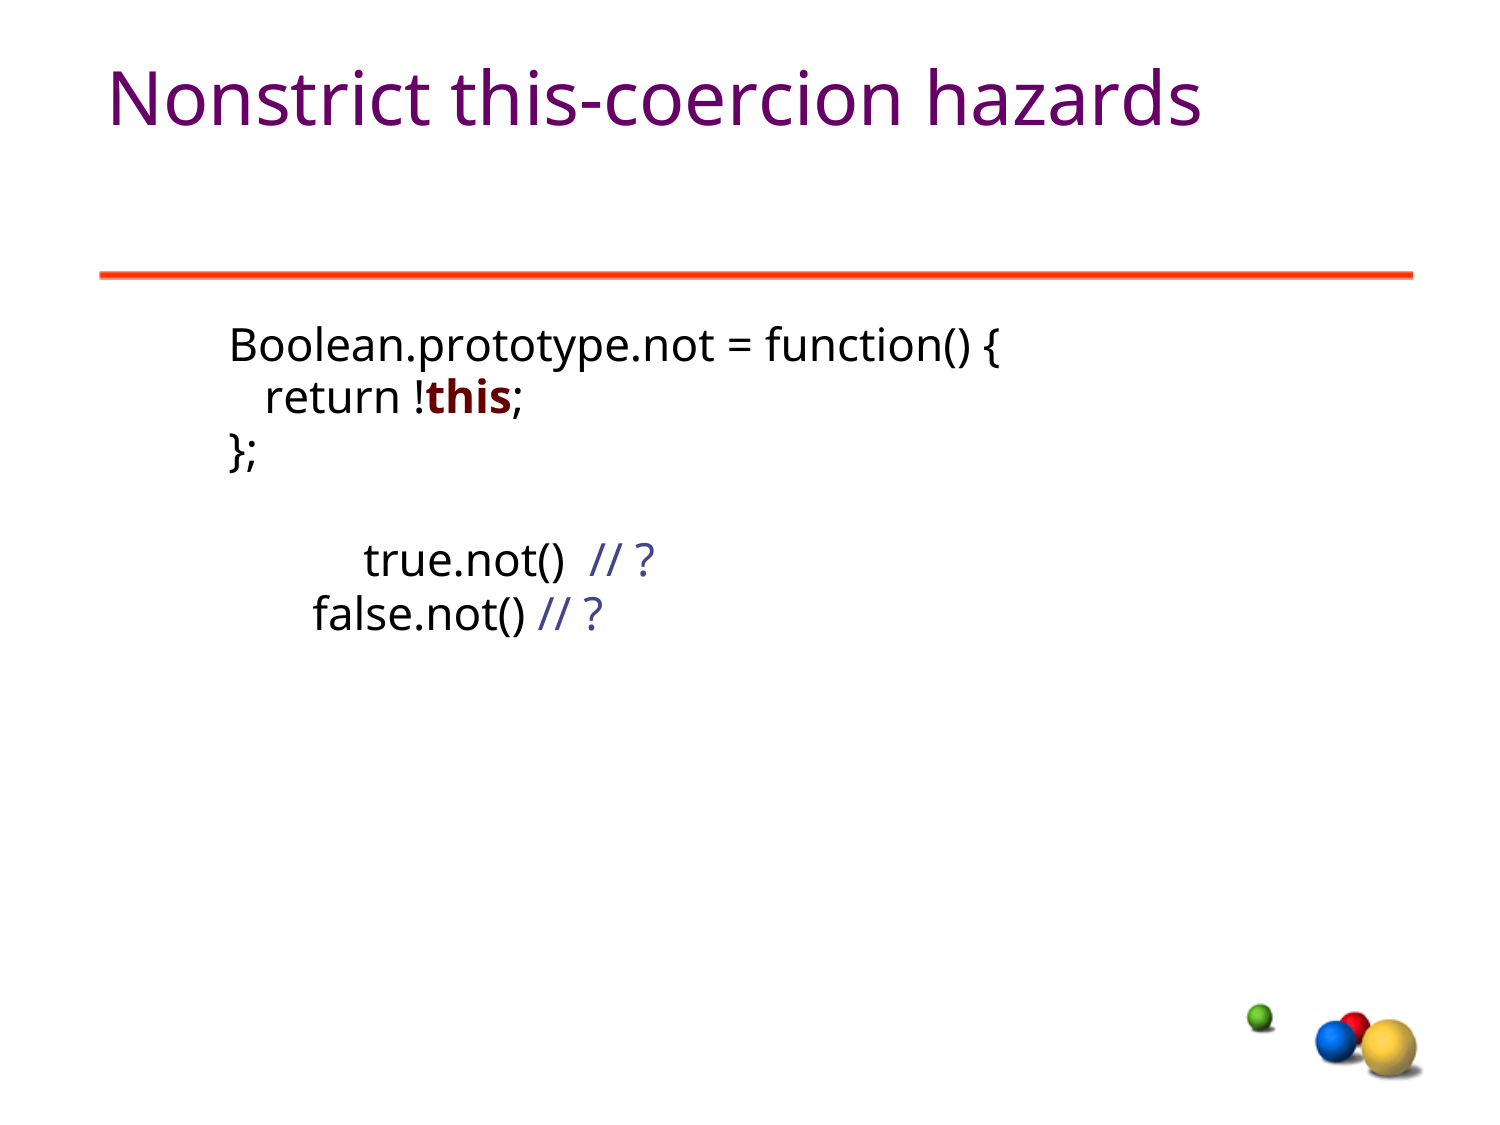

# Nonstrict this-coercion hazards
Boolean.prototype.not = function() {
   return !this;
};
 true.not() // ?
 false.not() // ?